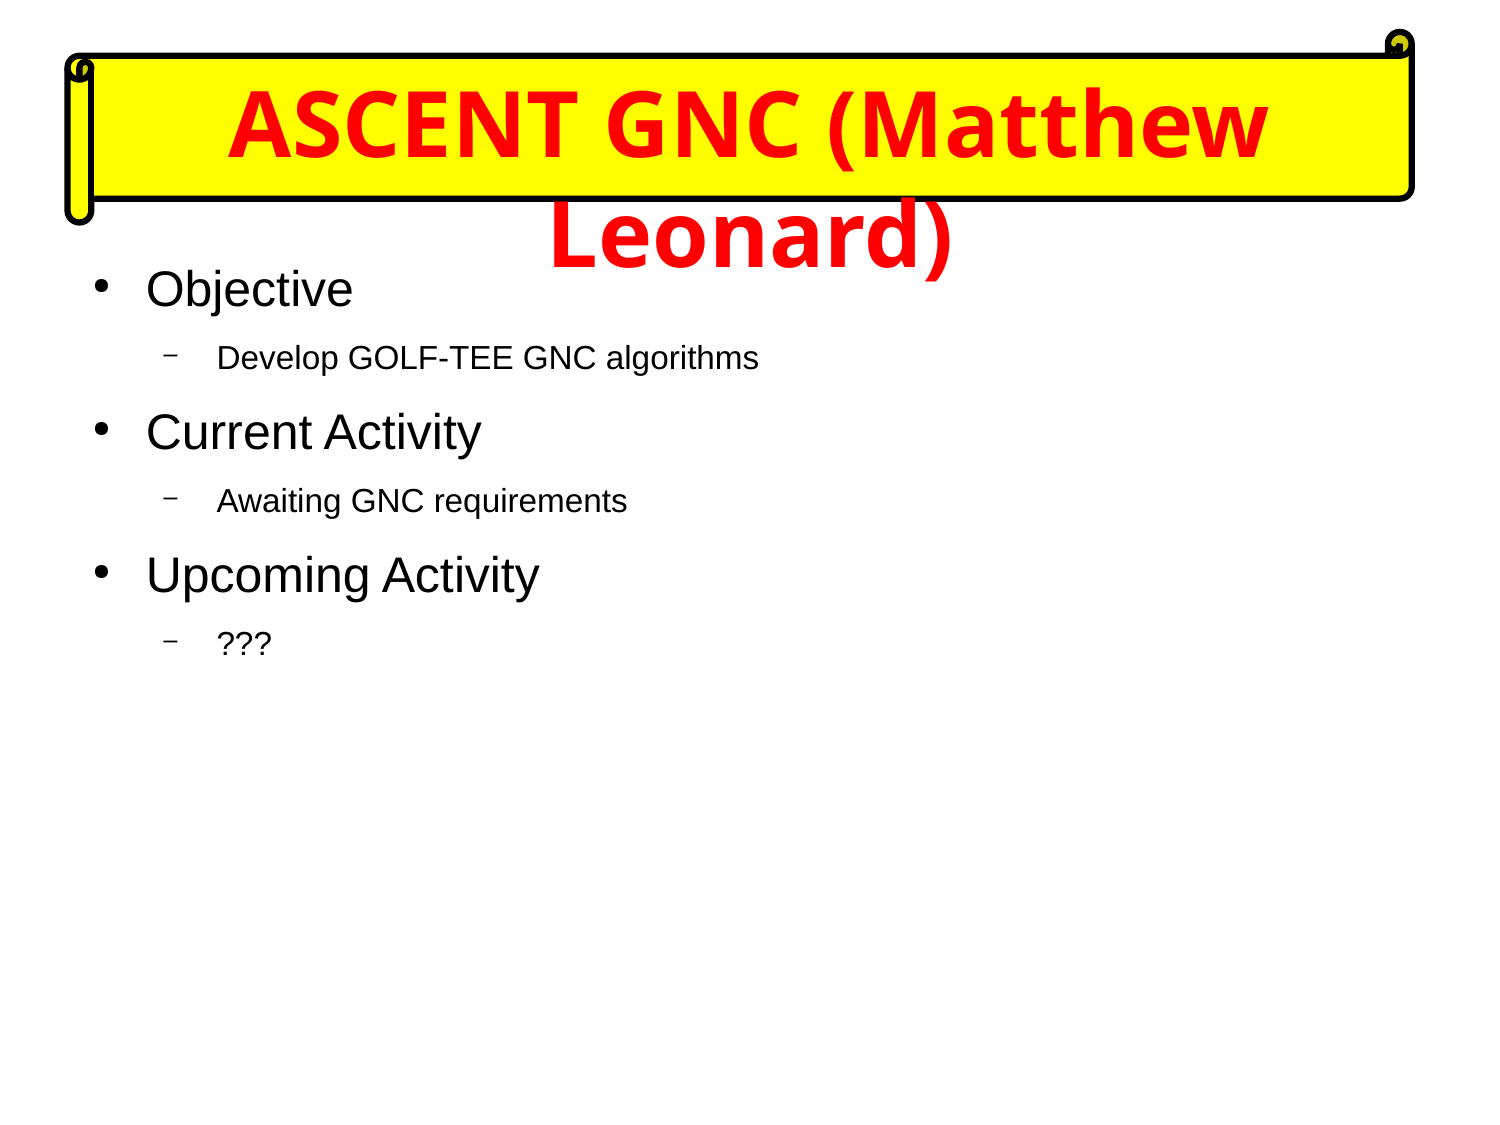

ASCENT GNC (Matthew Leonard)
# Objective
Develop GOLF-TEE GNC algorithms
Current Activity
Awaiting GNC requirements
Upcoming Activity
???